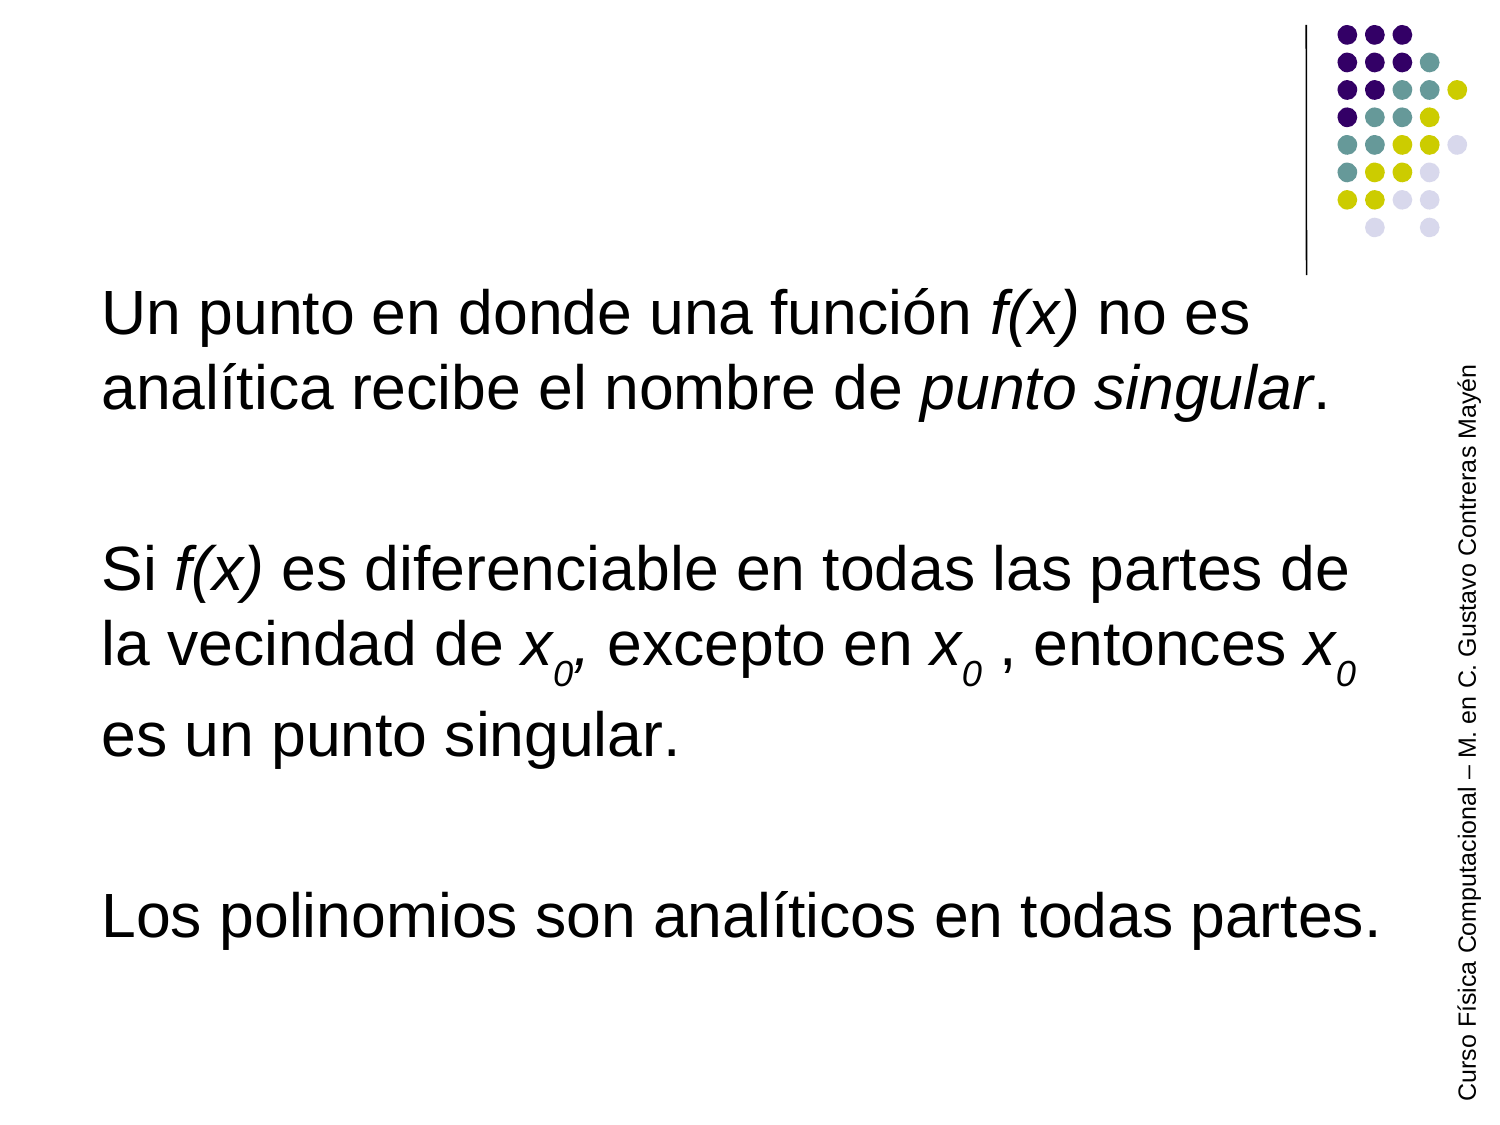

Un punto en donde una función f(x) no es analítica recibe el nombre de punto singular.
Si f(x) es diferenciable en todas las partes de la vecindad de x0, excepto en x0 , entonces x0 es un punto singular.
Los polinomios son analíticos en todas partes.